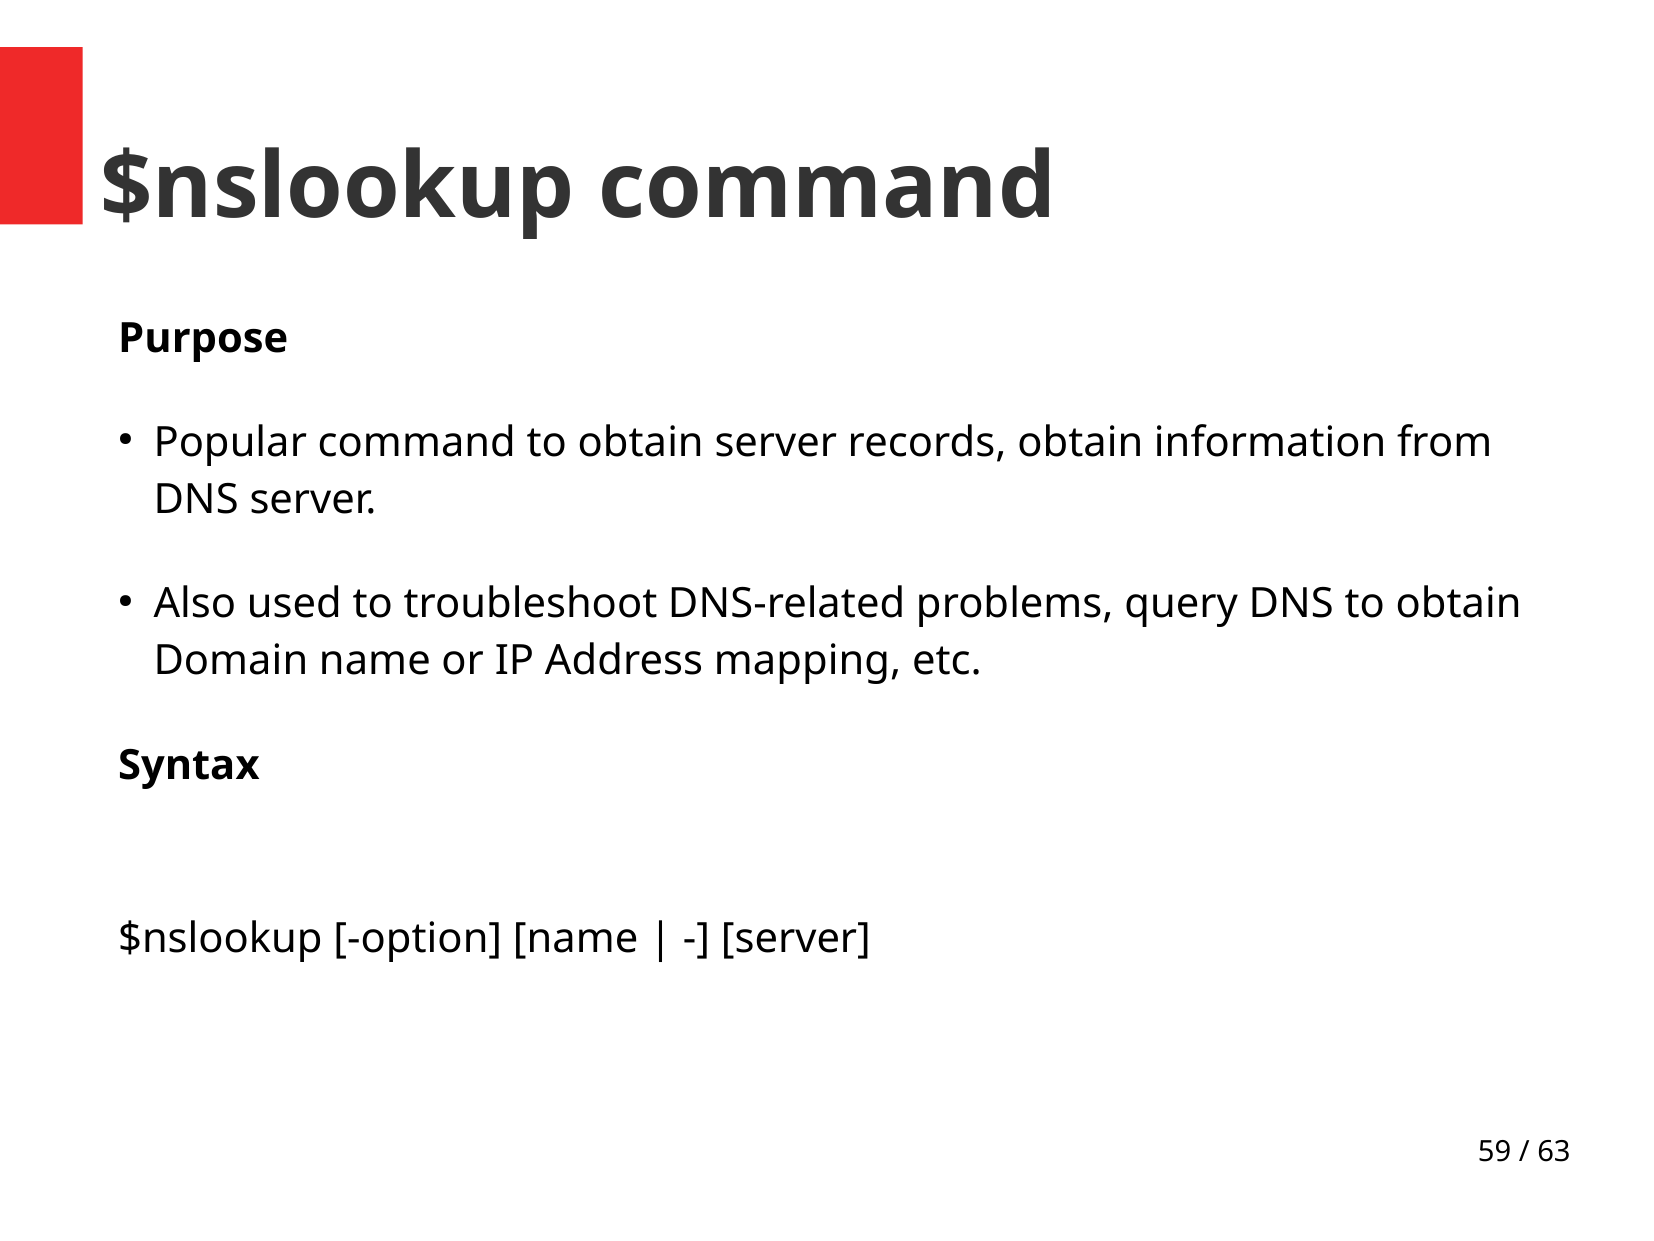

# $nslookup command
Purpose
Popular command to obtain server records, obtain information from DNS server.
Also used to troubleshoot DNS-related problems, query DNS to obtain Domain name or IP Address mapping, etc.
Syntax
$nslookup [-option] [name | -] [server]
59